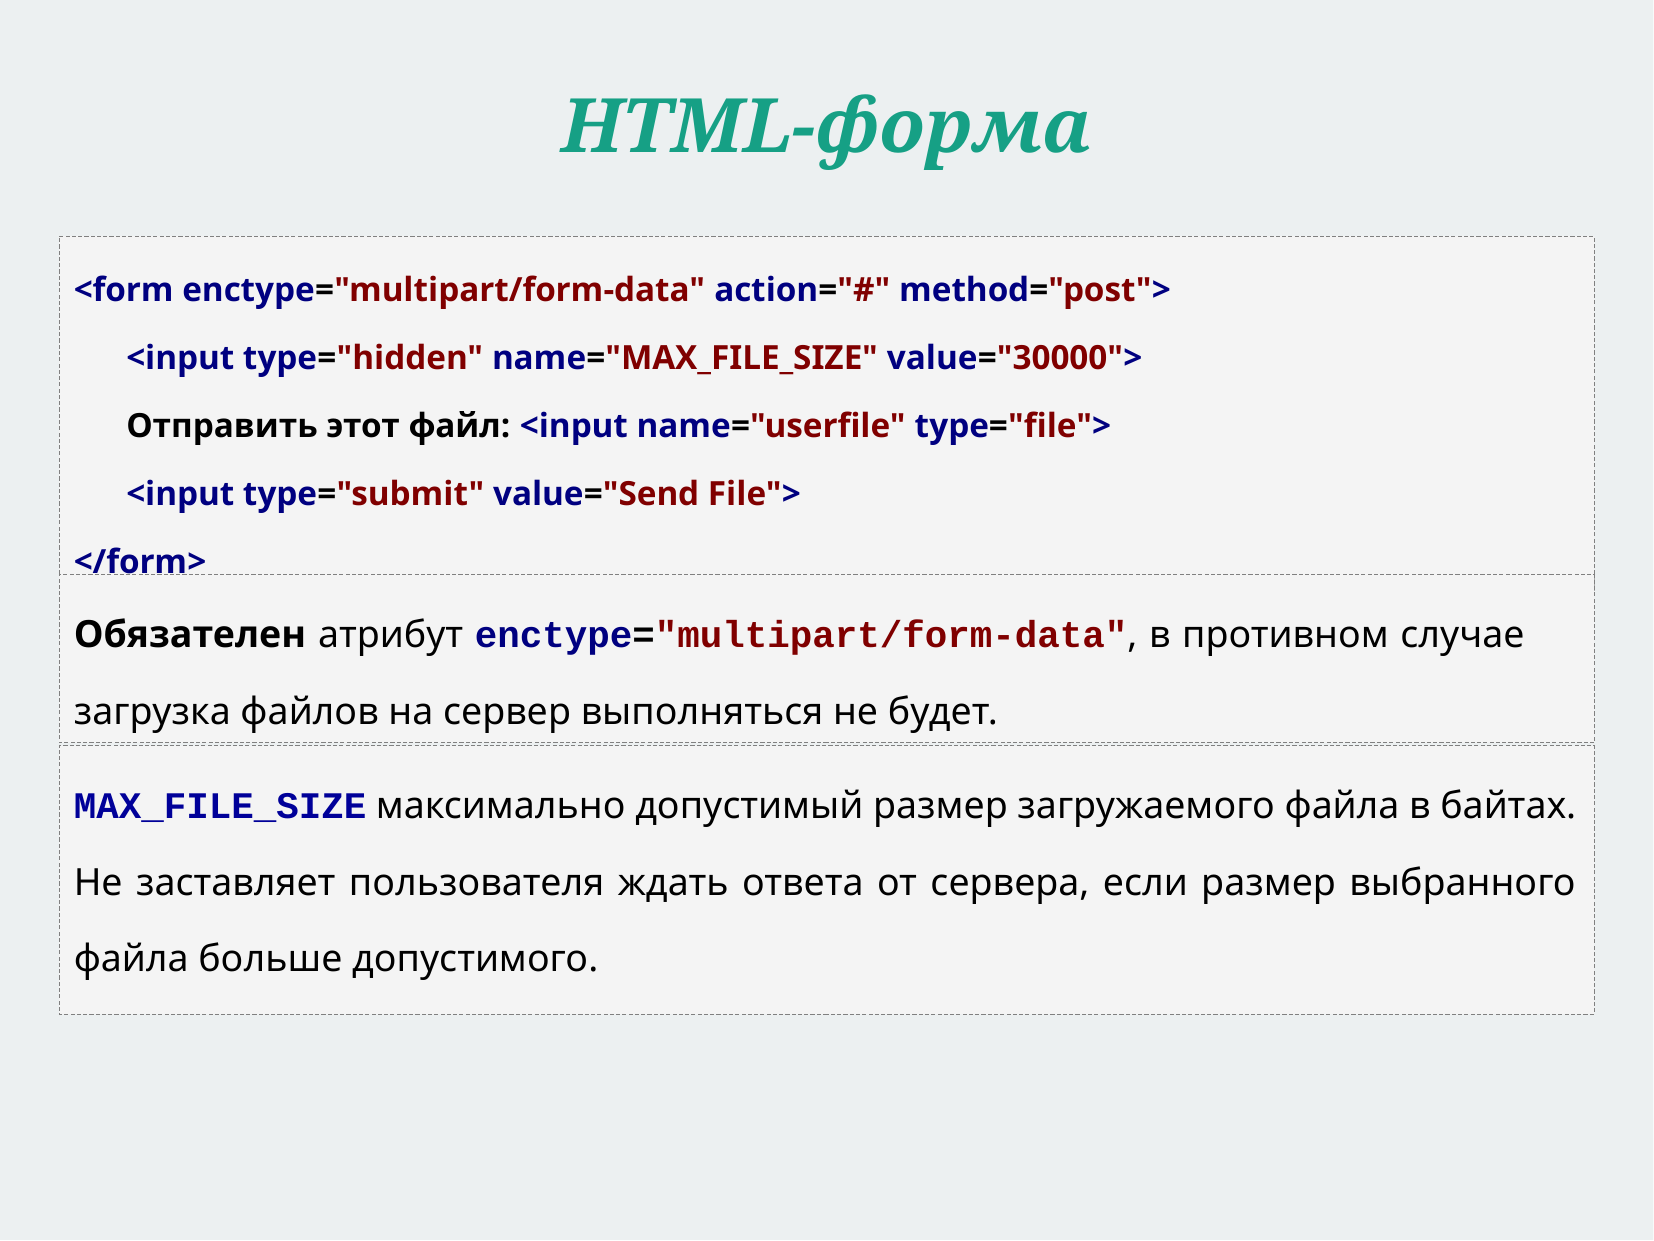

# HTML-форма
<form enctype="multipart/form-data" action="#" method="post">
 <input type="hidden" name="MAX_FILE_SIZE" value="30000">
 Отправить этот файл: <input name="userfile" type="file">
 <input type="submit" value="Send File">
</form>
Обязателен атрибут enctype="multipart/form-data", в противном случае загрузка файлов на сервер выполняться не будет.
MAX_FILE_SIZE максимально допустимый размер загружаемого файла в байтах.
Не заставляет пользователя ждать ответа от сервера, если размер выбранного файла больше допустимого.